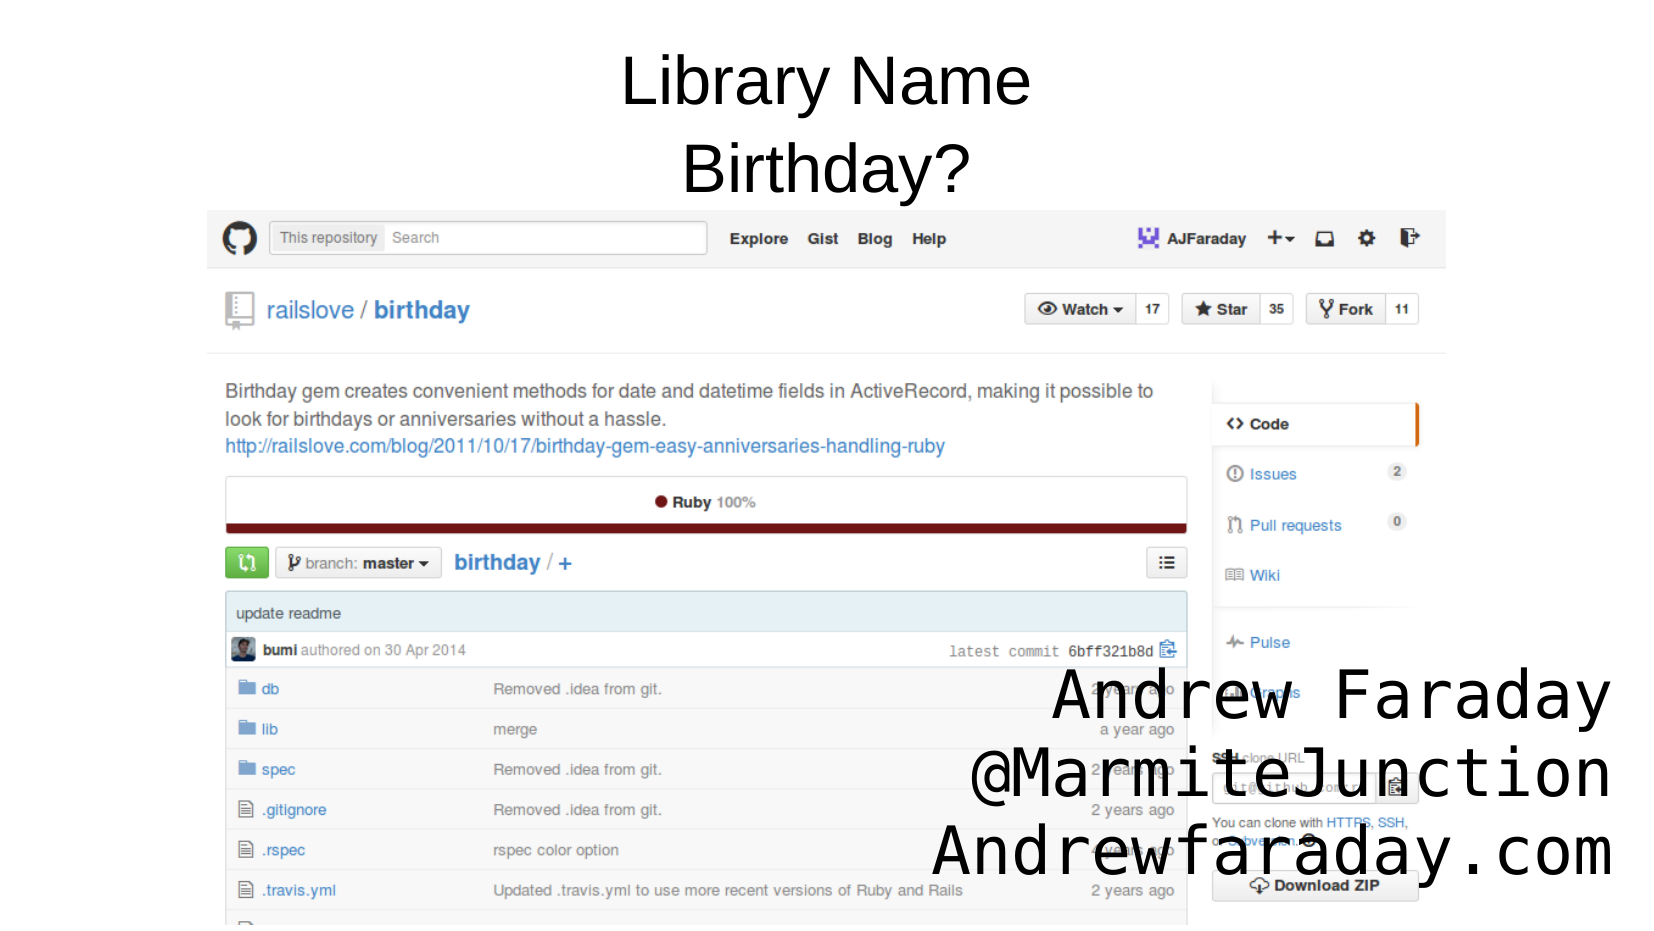

# Library Name
Birthday?
Andrew Faraday
@MarmiteJunction
Andrewfaraday.com